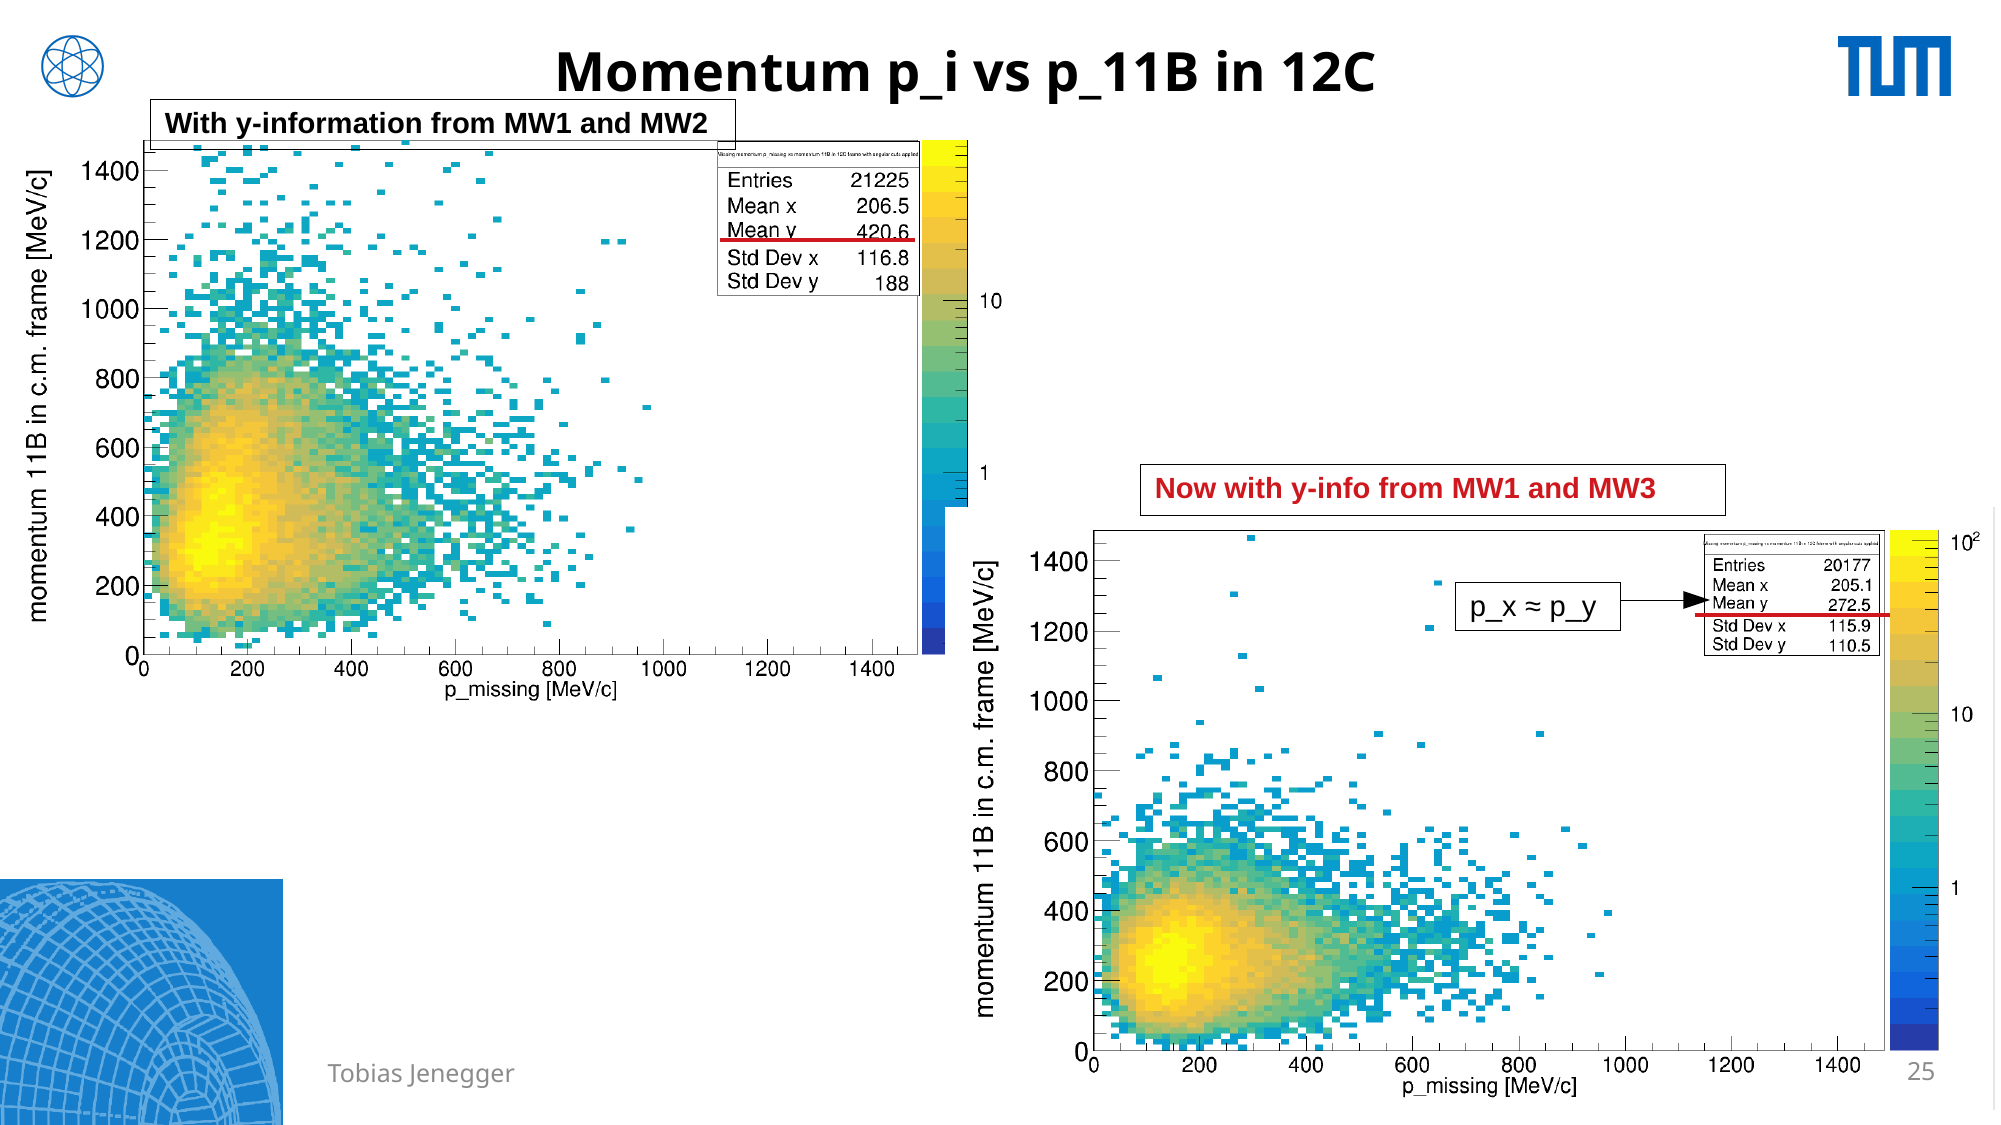

# Momentum p_i vs p_11B in 12C
With y-information from MW1 and MW2
Now with y-info from MW1 and MW3
p_x ≈ p_y
Tobias Jenegger